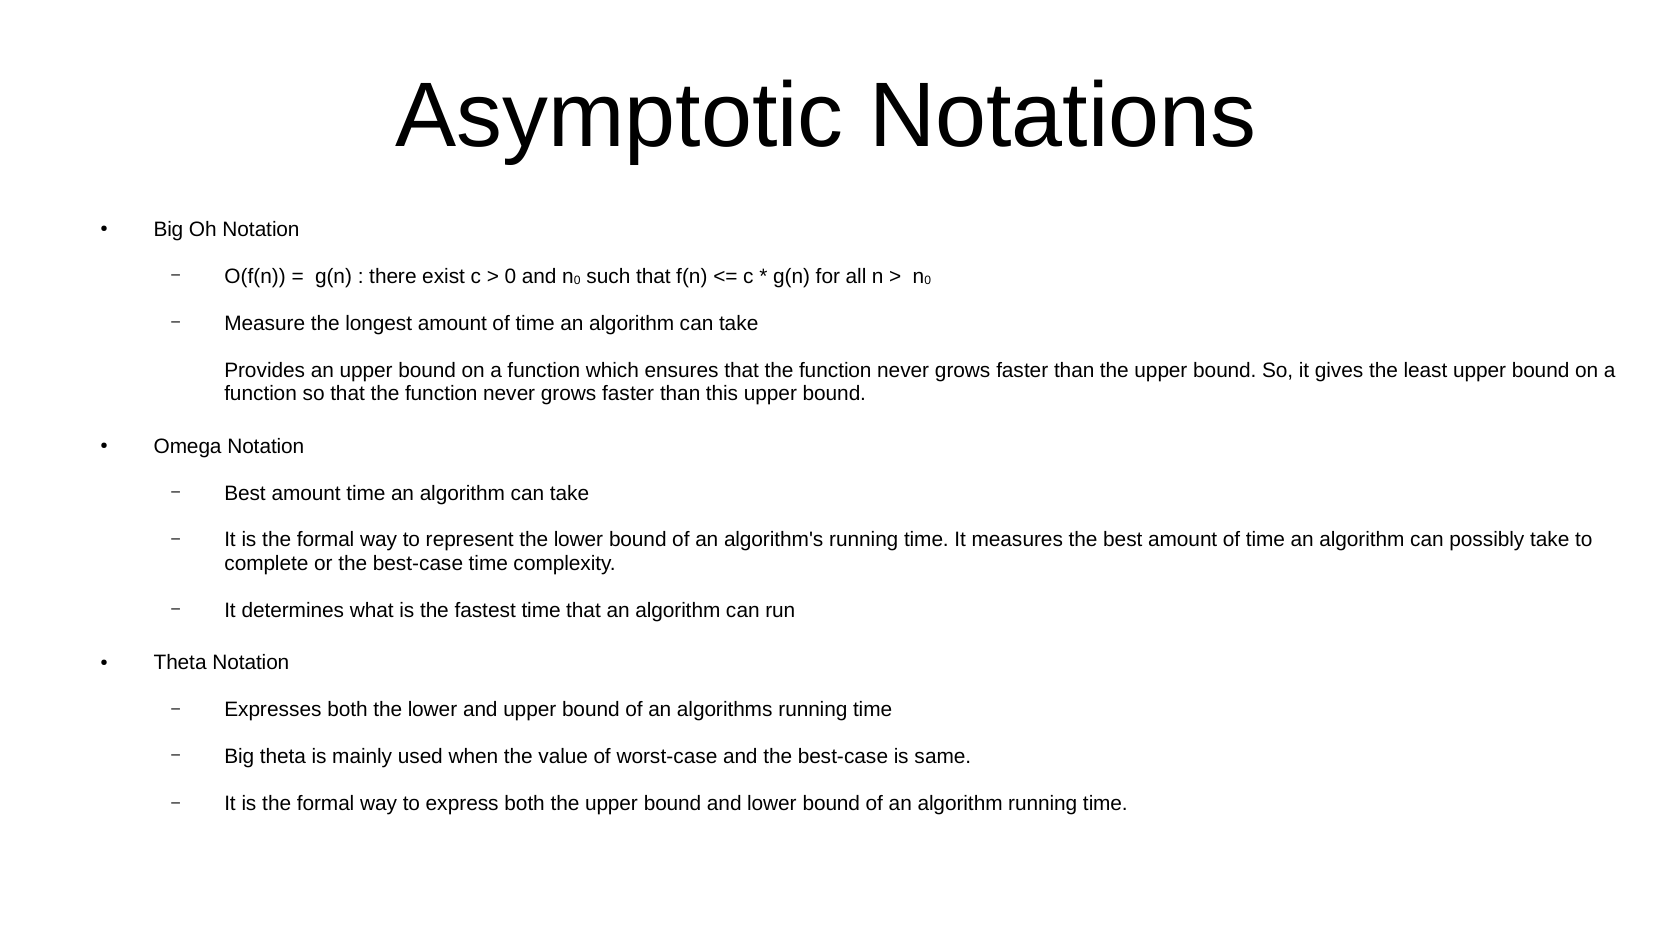

# Asymptotic Notations
Big Oh Notation
O(f(n)) = g(n) : there exist c > 0 and n0 such that f(n) <= c * g(n) for all n > n0
Measure the longest amount of time an algorithm can take
Provides an upper bound on a function which ensures that the function never grows faster than the upper bound. So, it gives the least upper bound on a function so that the function never grows faster than this upper bound.
Omega Notation
Best amount time an algorithm can take
It is the formal way to represent the lower bound of an algorithm's running time. It measures the best amount of time an algorithm can possibly take to complete or the best-case time complexity.
It determines what is the fastest time that an algorithm can run
Theta Notation
Expresses both the lower and upper bound of an algorithms running time
Big theta is mainly used when the value of worst-case and the best-case is same.
It is the formal way to express both the upper bound and lower bound of an algorithm running time.